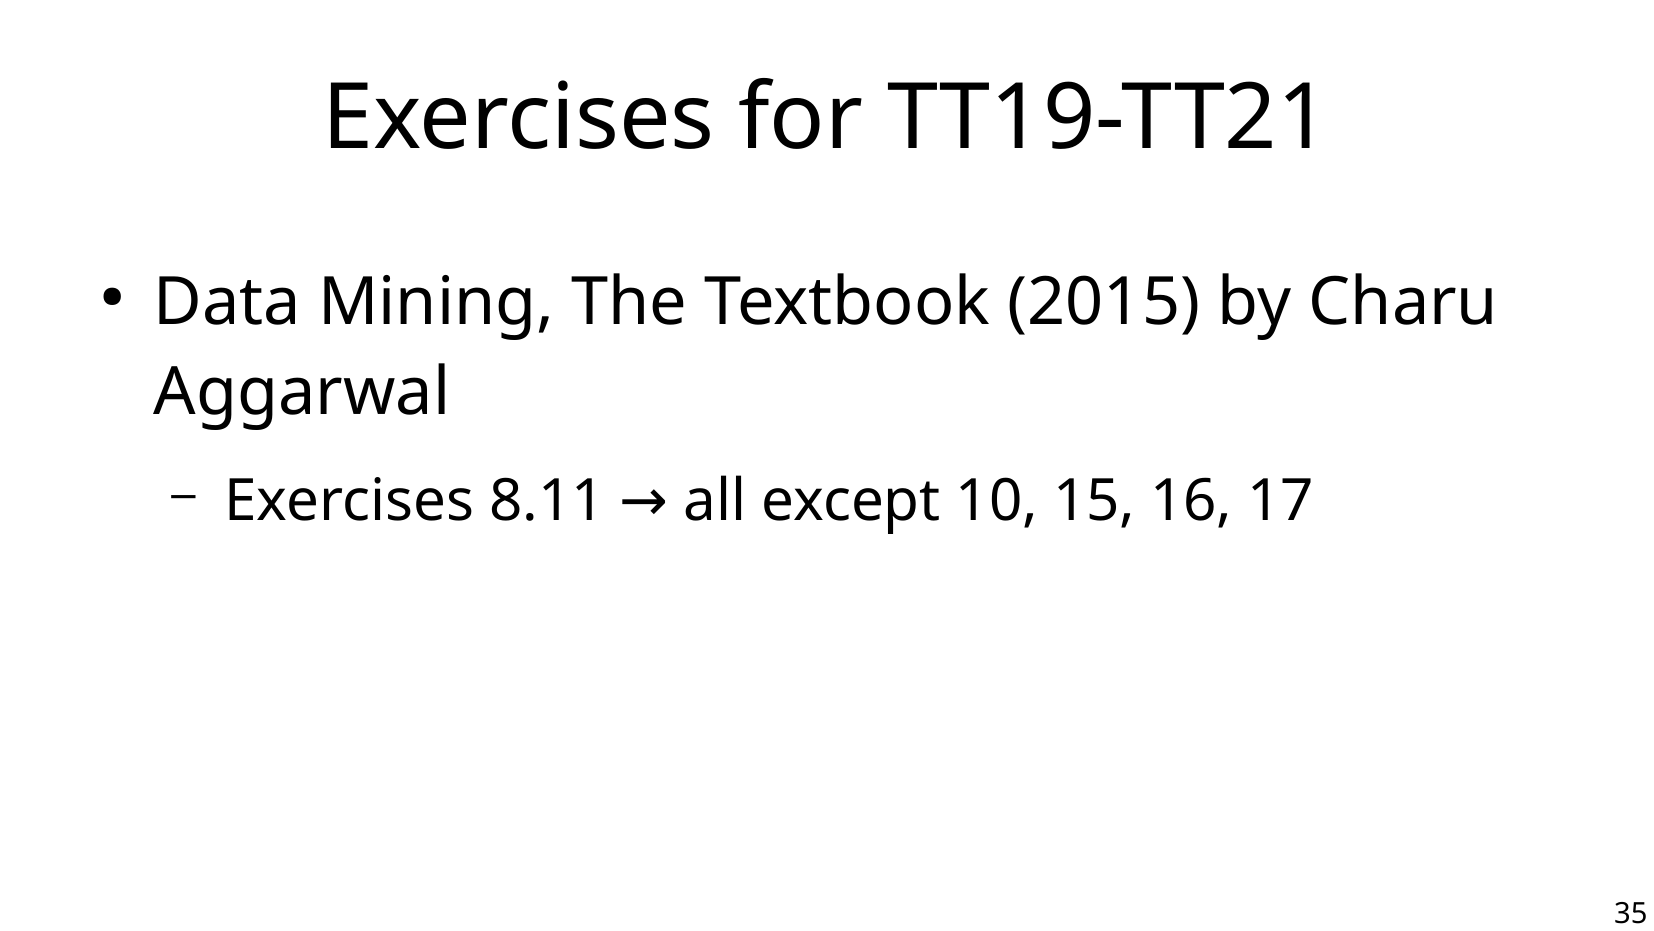

# Exercises for TT19-TT21
Data Mining, The Textbook (2015) by Charu Aggarwal
Exercises 8.11 → all except 10, 15, 16, 17
35